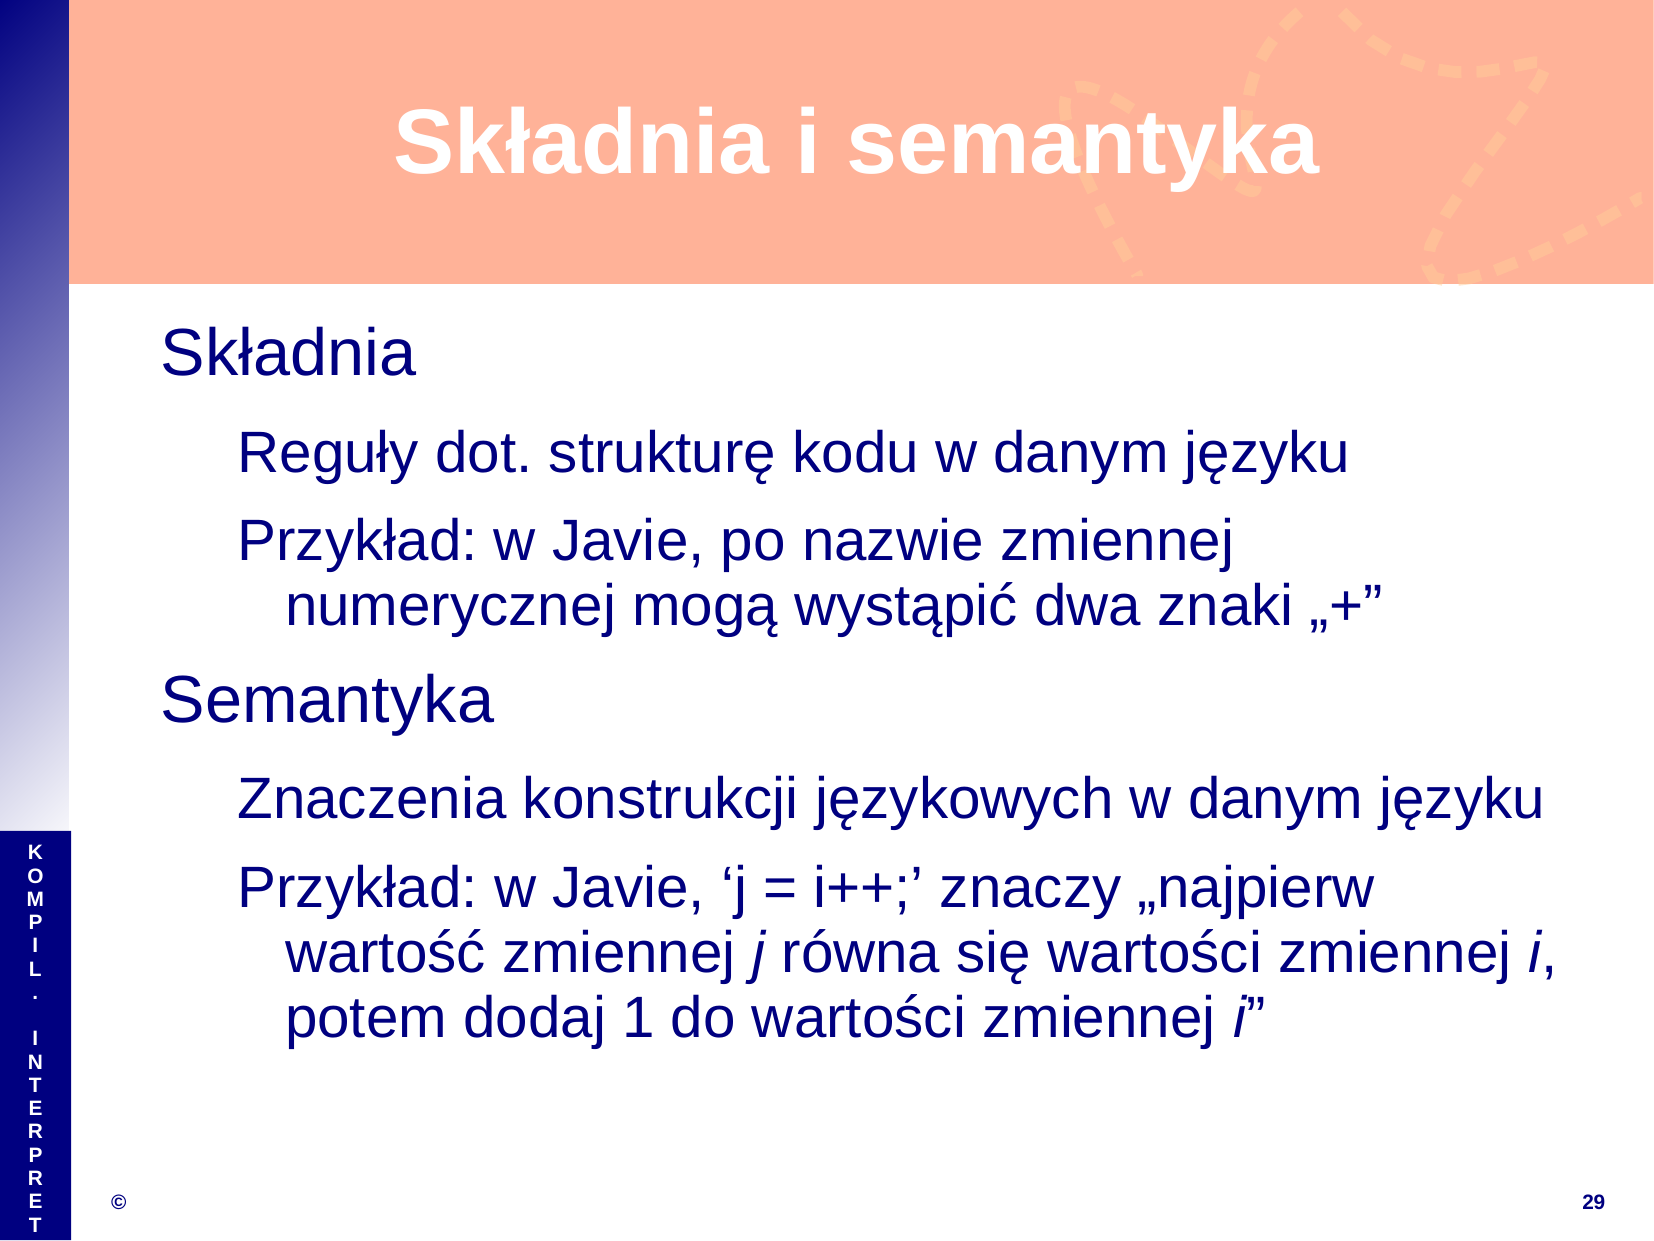

# Składnia i semantyka
Składnia
Reguły dot. strukturę kodu w danym języku
Przykład: w Javie, po nazwie zmiennej numerycznej mogą wystąpić dwa znaki „+”
Semantyka
Znaczenia konstrukcji językowych w danym języku
Przykład: w Javie, ‘j = i++;’ znaczy „najpierw wartość zmiennej j równa się wartości zmiennej i, potem dodaj 1 do wartości zmiennej i”
K
O
M
P
I
L
.
I
N
T
E
R
P
R
E
T